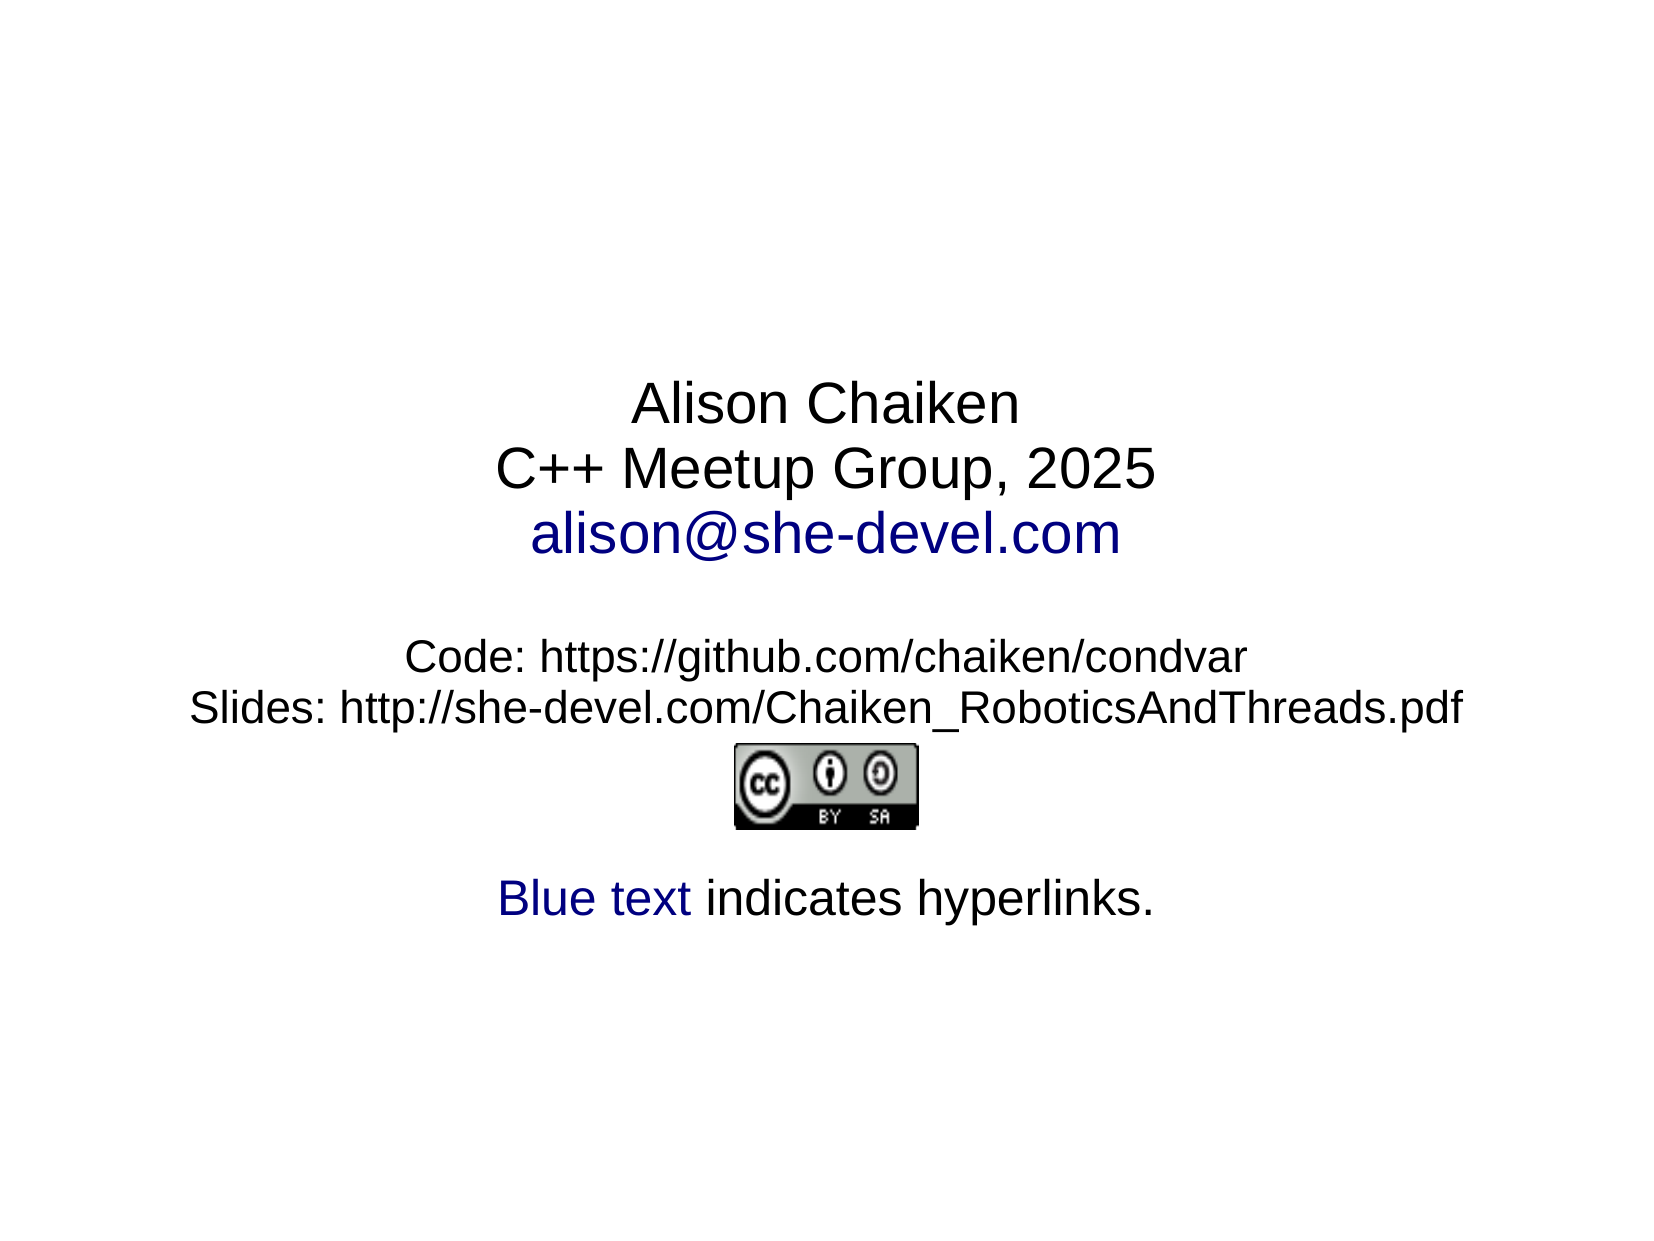

#
Alison Chaiken
C++ Meetup Group, 2025
alison@she-devel.com
Code: https://github.com/chaiken/condvar
Slides: http://she-devel.com/Chaiken_RoboticsAndThreads.pdf
Blue text indicates hyperlinks.